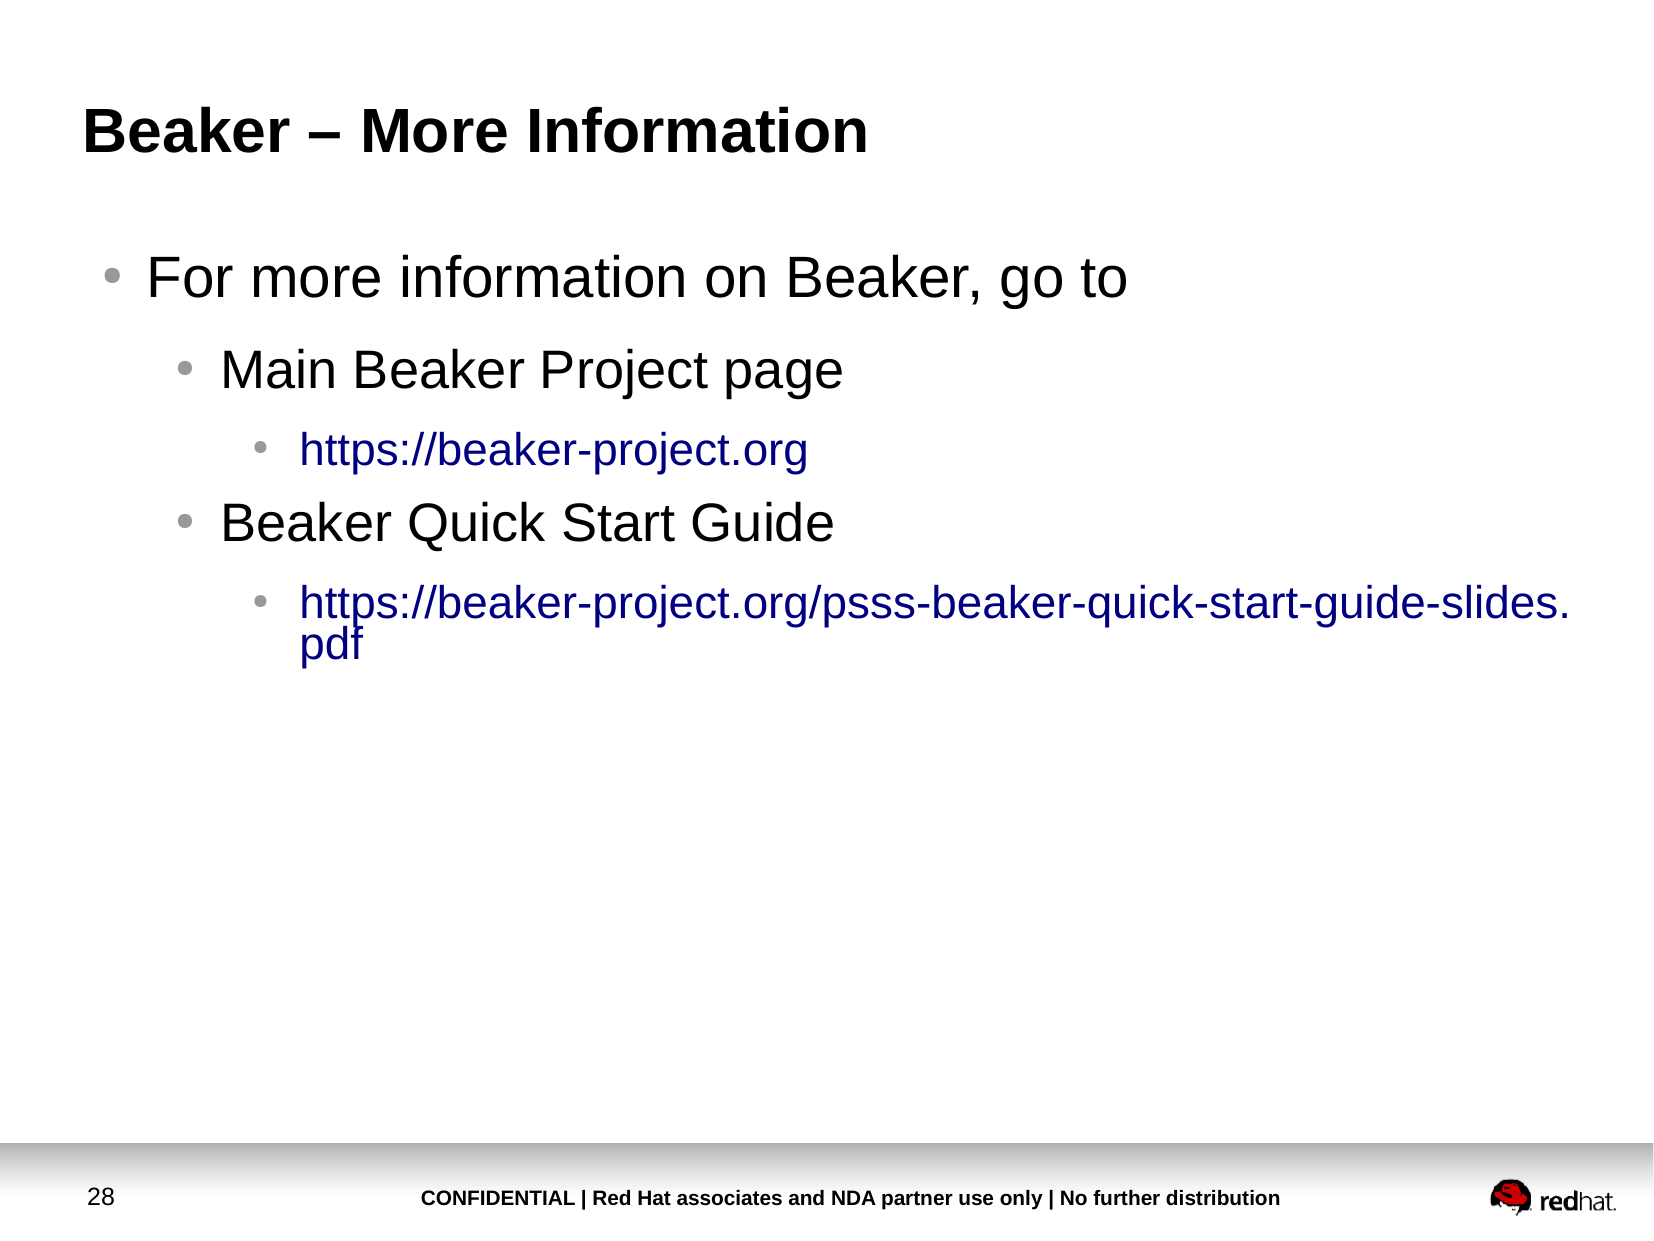

# Beaker – More Information
For more information on Beaker, go to
Main Beaker Project page
https://beaker-project.org
Beaker Quick Start Guide
https://beaker-project.org/psss-beaker-quick-start-guide-slides.pdf